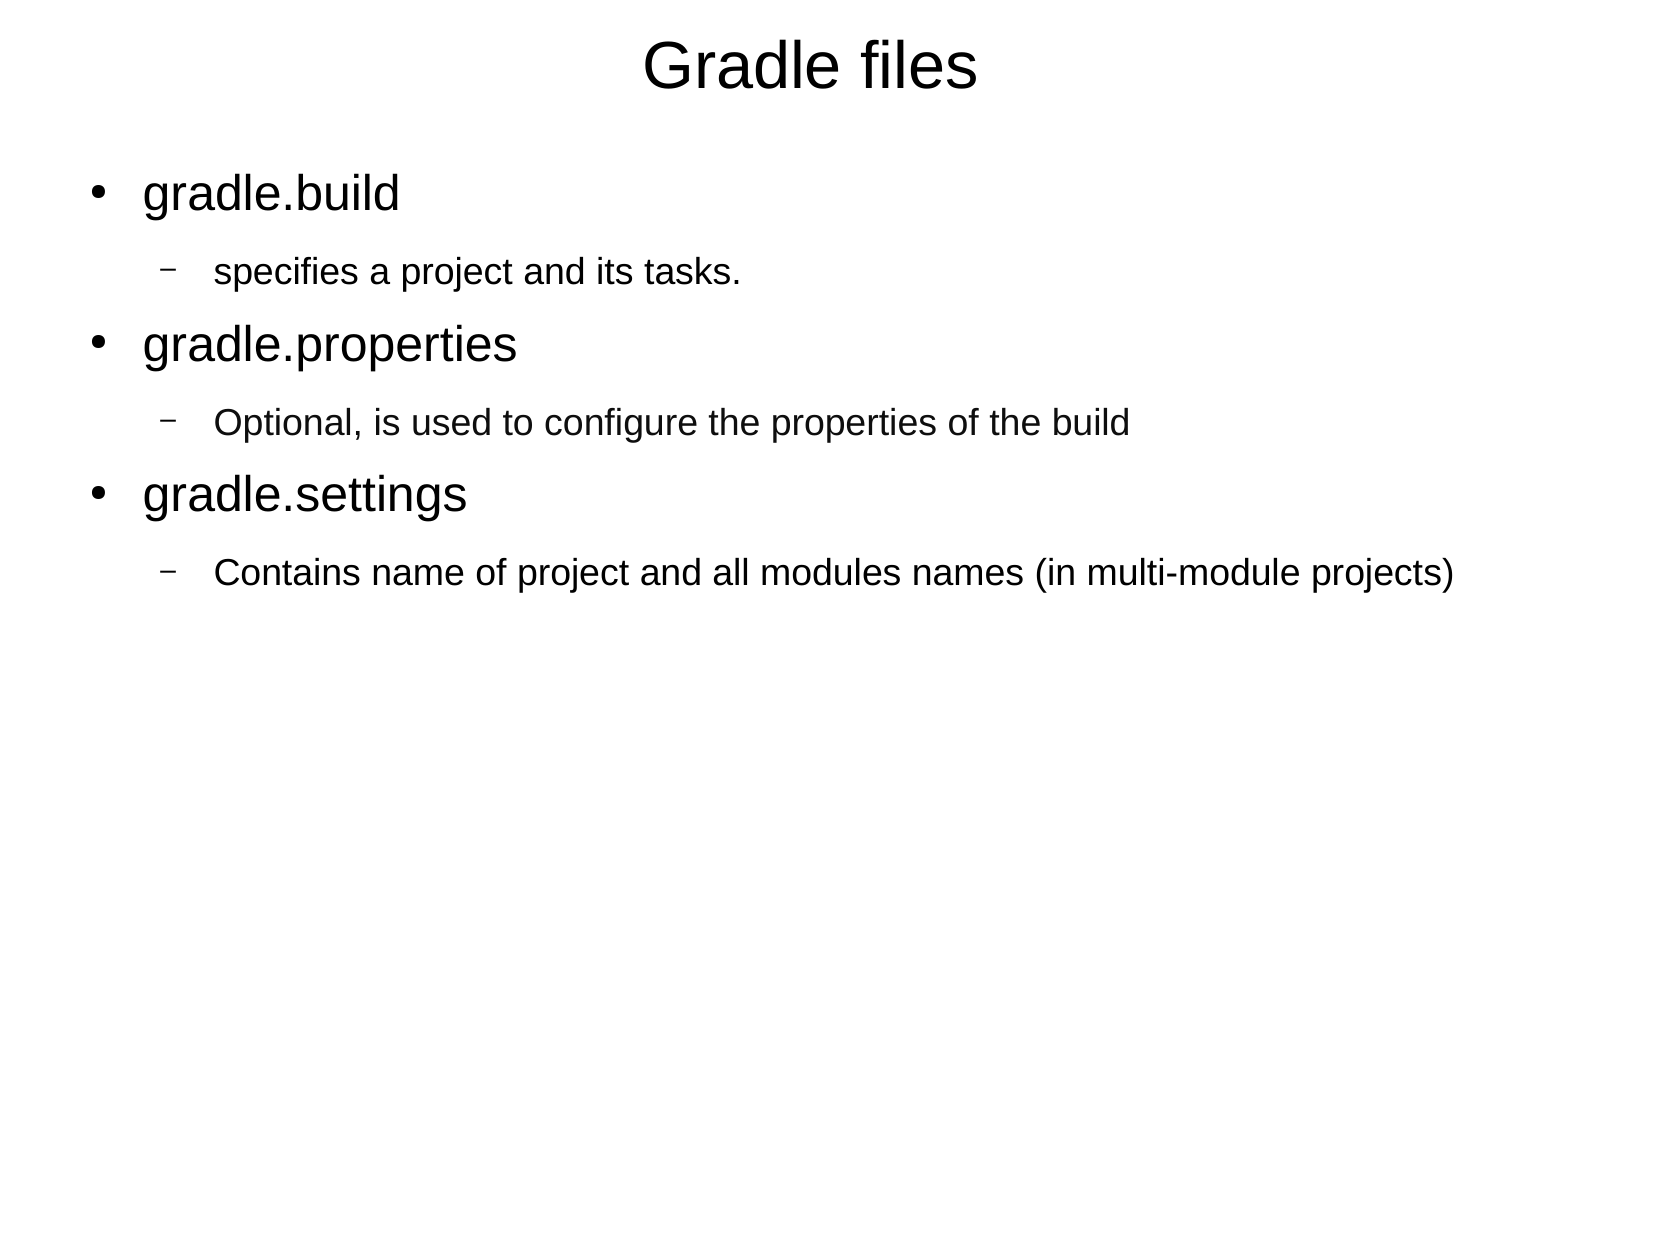

# Gradle files
gradle.build
specifies a project and its tasks.
gradle.properties
Optional, is used to configure the properties of the build
gradle.settings
Contains name of project and all modules names (in multi-module projects)